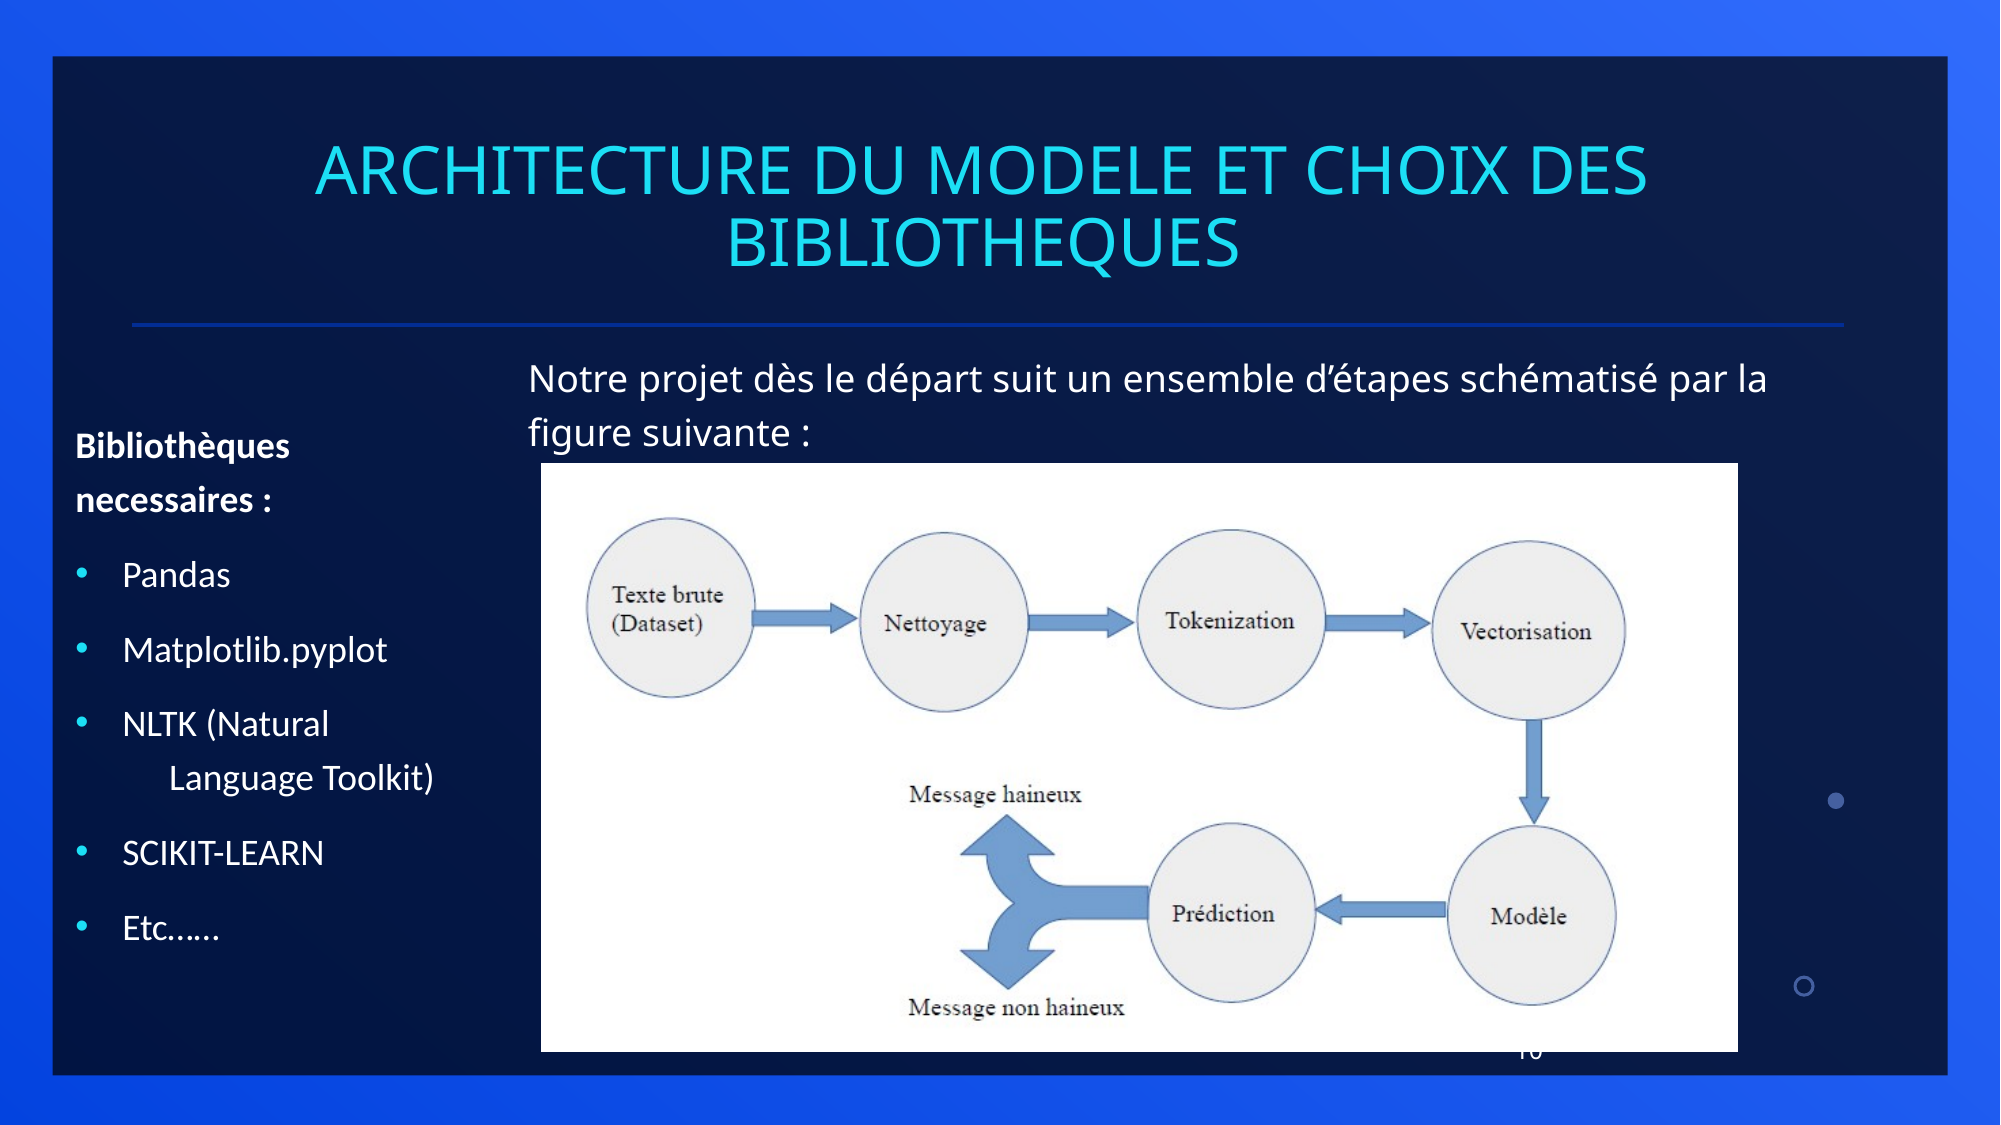

# Architecture du modele et choix des bibliotheques
Notre projet dès le départ suit un ensemble d’étapes schématisé par la figure suivante :
Bibliothèques necessaires :
Pandas
Matplotlib.pyplot
NLTK (Natural Language Toolkit)
SCIKIT-LEARN
Etc……